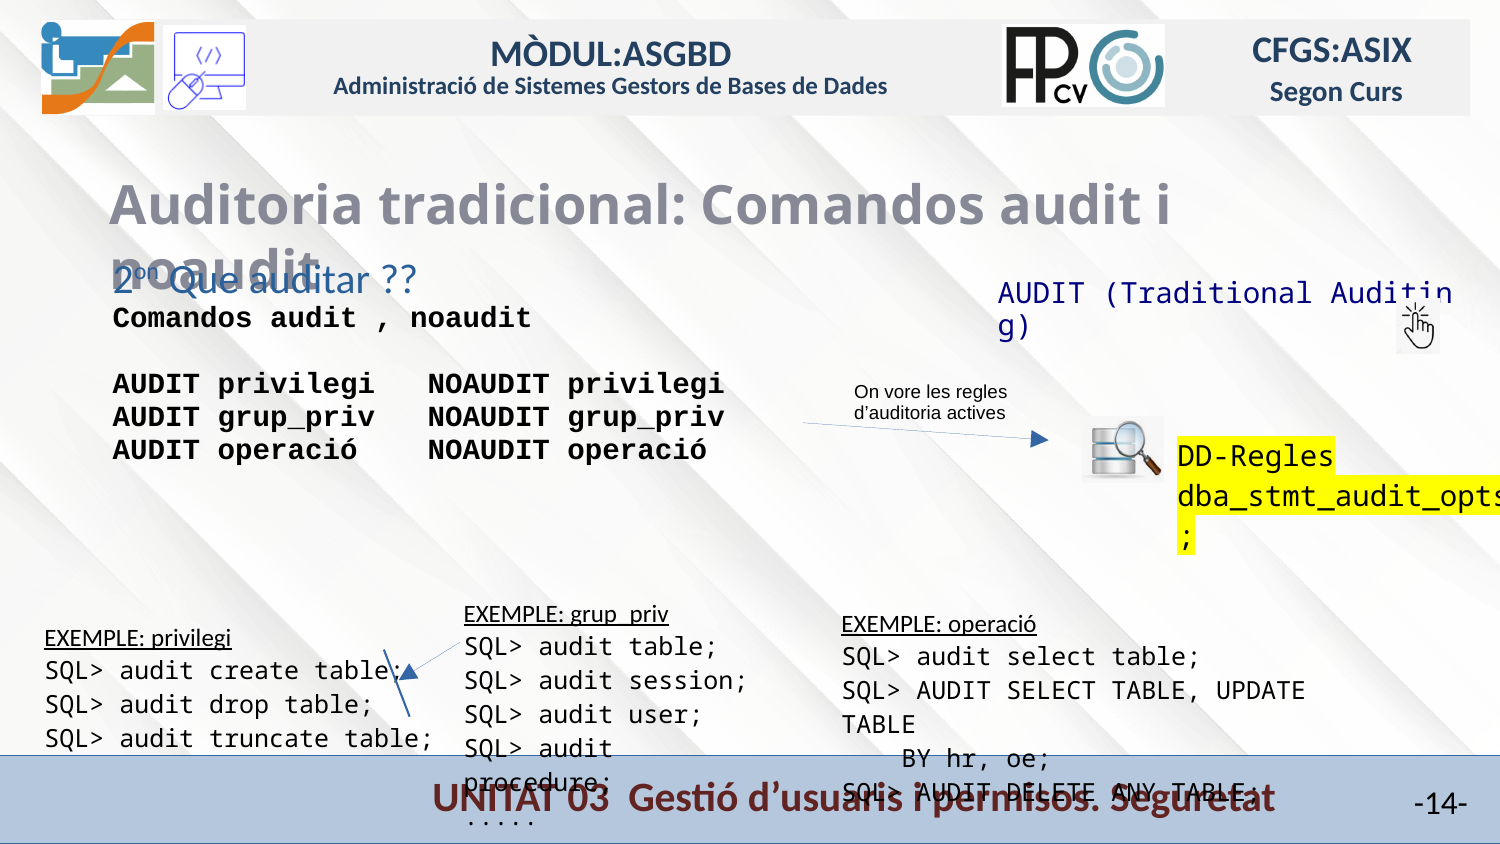

# Auditoria tradicional: Comandos audit i noaudit
2on Que auditar ??
Comandos audit , noaudit
AUDIT privilegi NOAUDIT privilegi
AUDIT grup_priv NOAUDIT grup_priv
AUDIT operació NOAUDIT operació
AUDIT (Traditional Auditing)
On vore les regles d’auditoria actives
DD-Regles
dba_stmt_audit_opts;
EXEMPLE: grup_priv
SQL> audit table;
SQL> audit session;
SQL> audit user;
SQL> audit procedure;
.....
EXEMPLE: operació
SQL> audit select table;
SQL> AUDIT SELECT TABLE, UPDATE TABLE
 BY hr, oe;
SQL> AUDIT DELETE ANY TABLE;
EXEMPLE: privilegi
SQL> audit create table;
SQL> audit drop table;
SQL> audit truncate table;